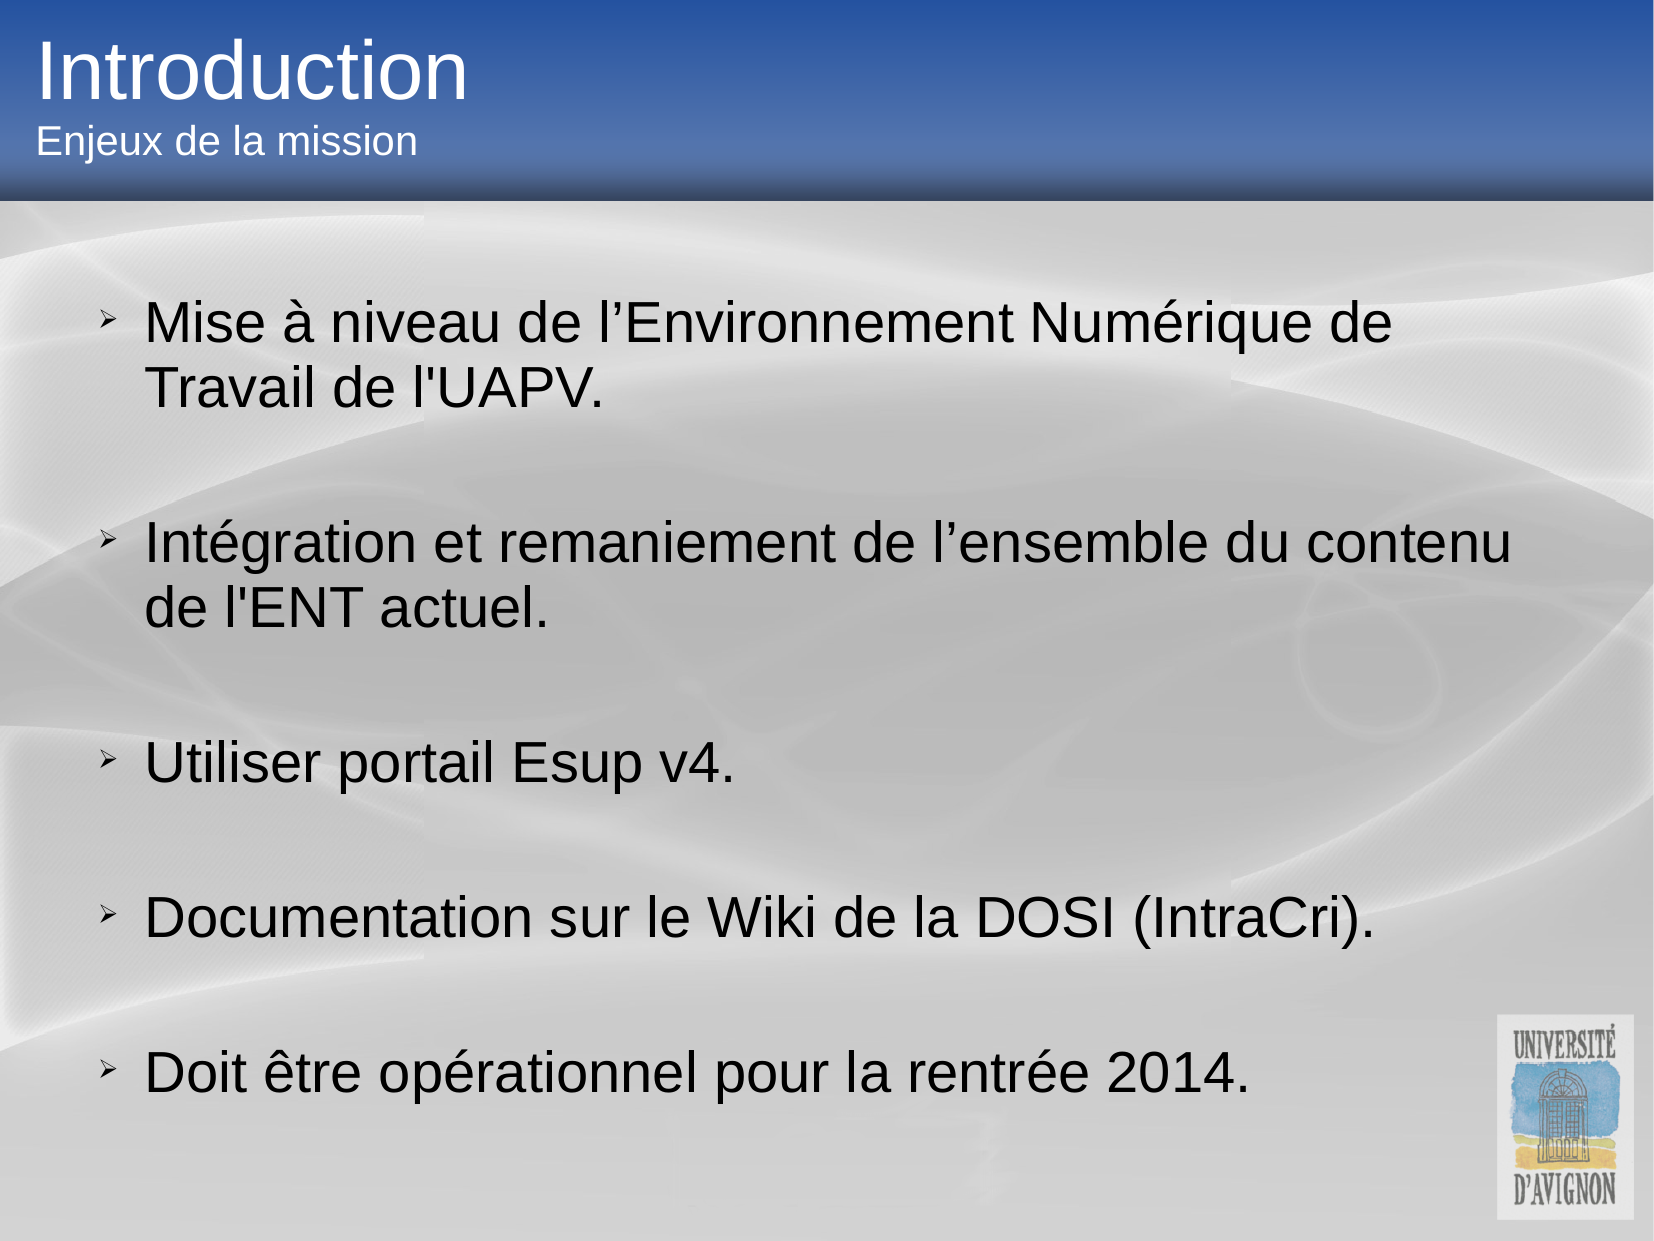

# Introduction Enjeux de la mission
Mise à niveau de l’Environnement Numérique de Travail de l'UAPV.
Intégration et remaniement de l’ensemble du contenu de l'ENT actuel.
Utiliser portail Esup v4.
Documentation sur le Wiki de la DOSI (IntraCri).
Doit être opérationnel pour la rentrée 2014.